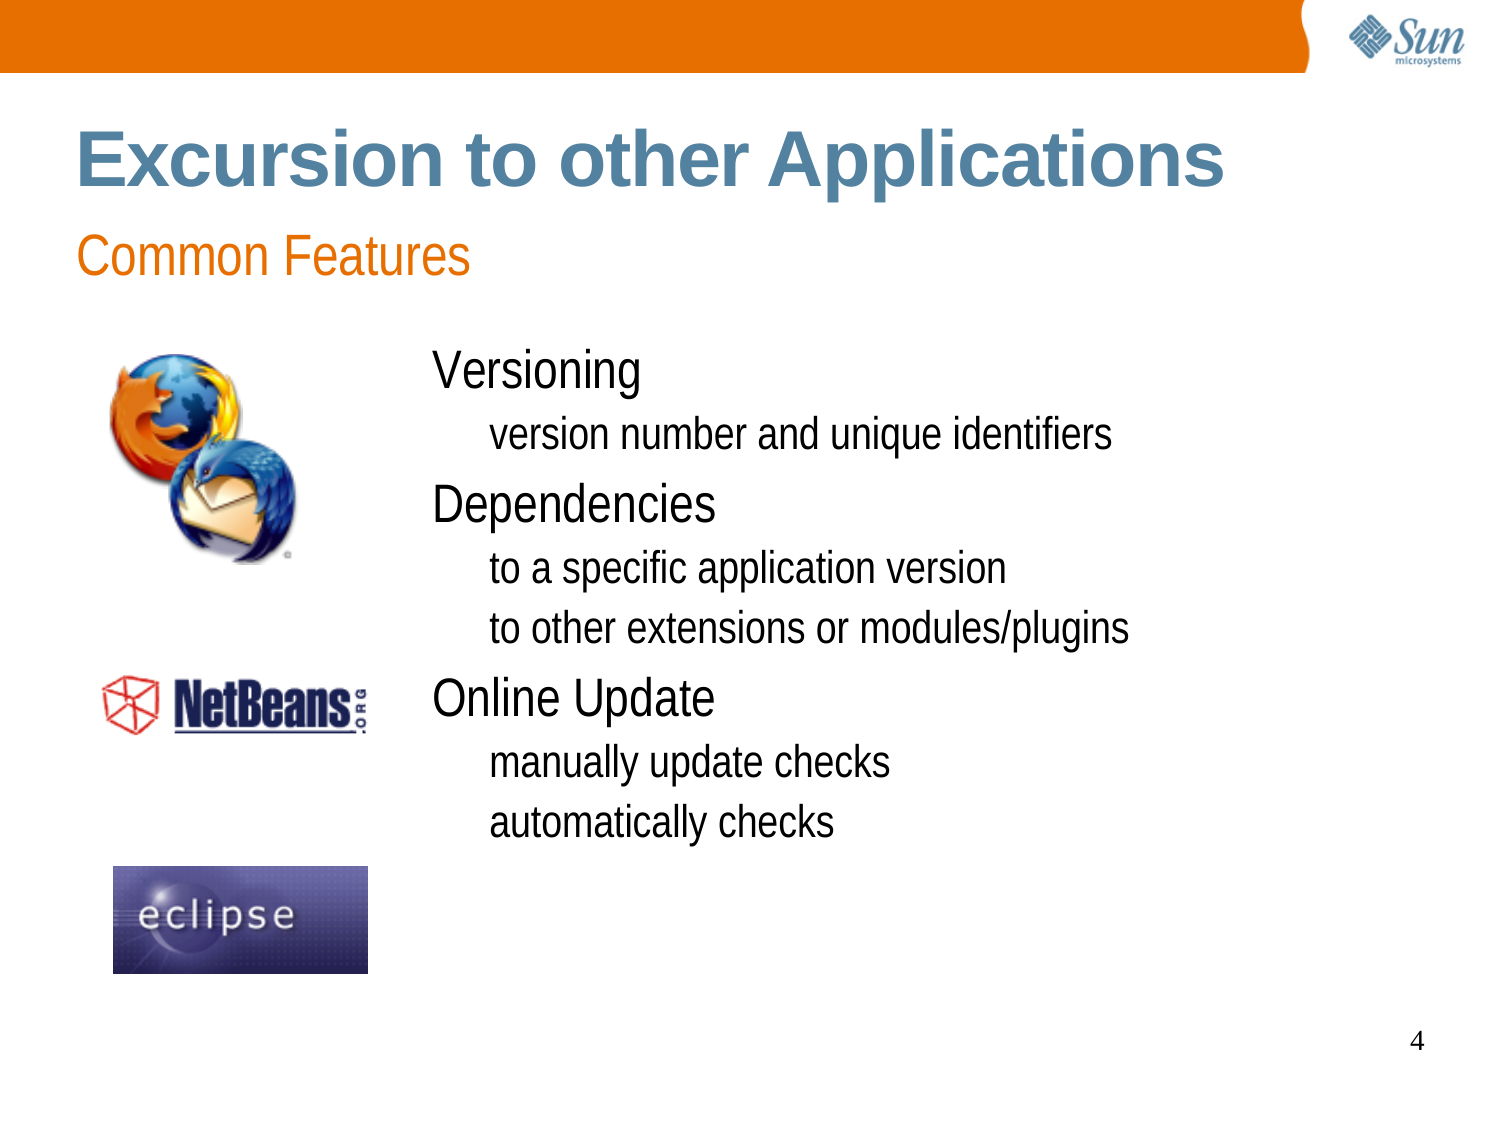

# Excursion to other Applications
Common Features
Versioning
version number and unique identifiers
Dependencies
to a specific application version
to other extensions or modules/plugins
Online Update
manually update checks
automatically checks
4